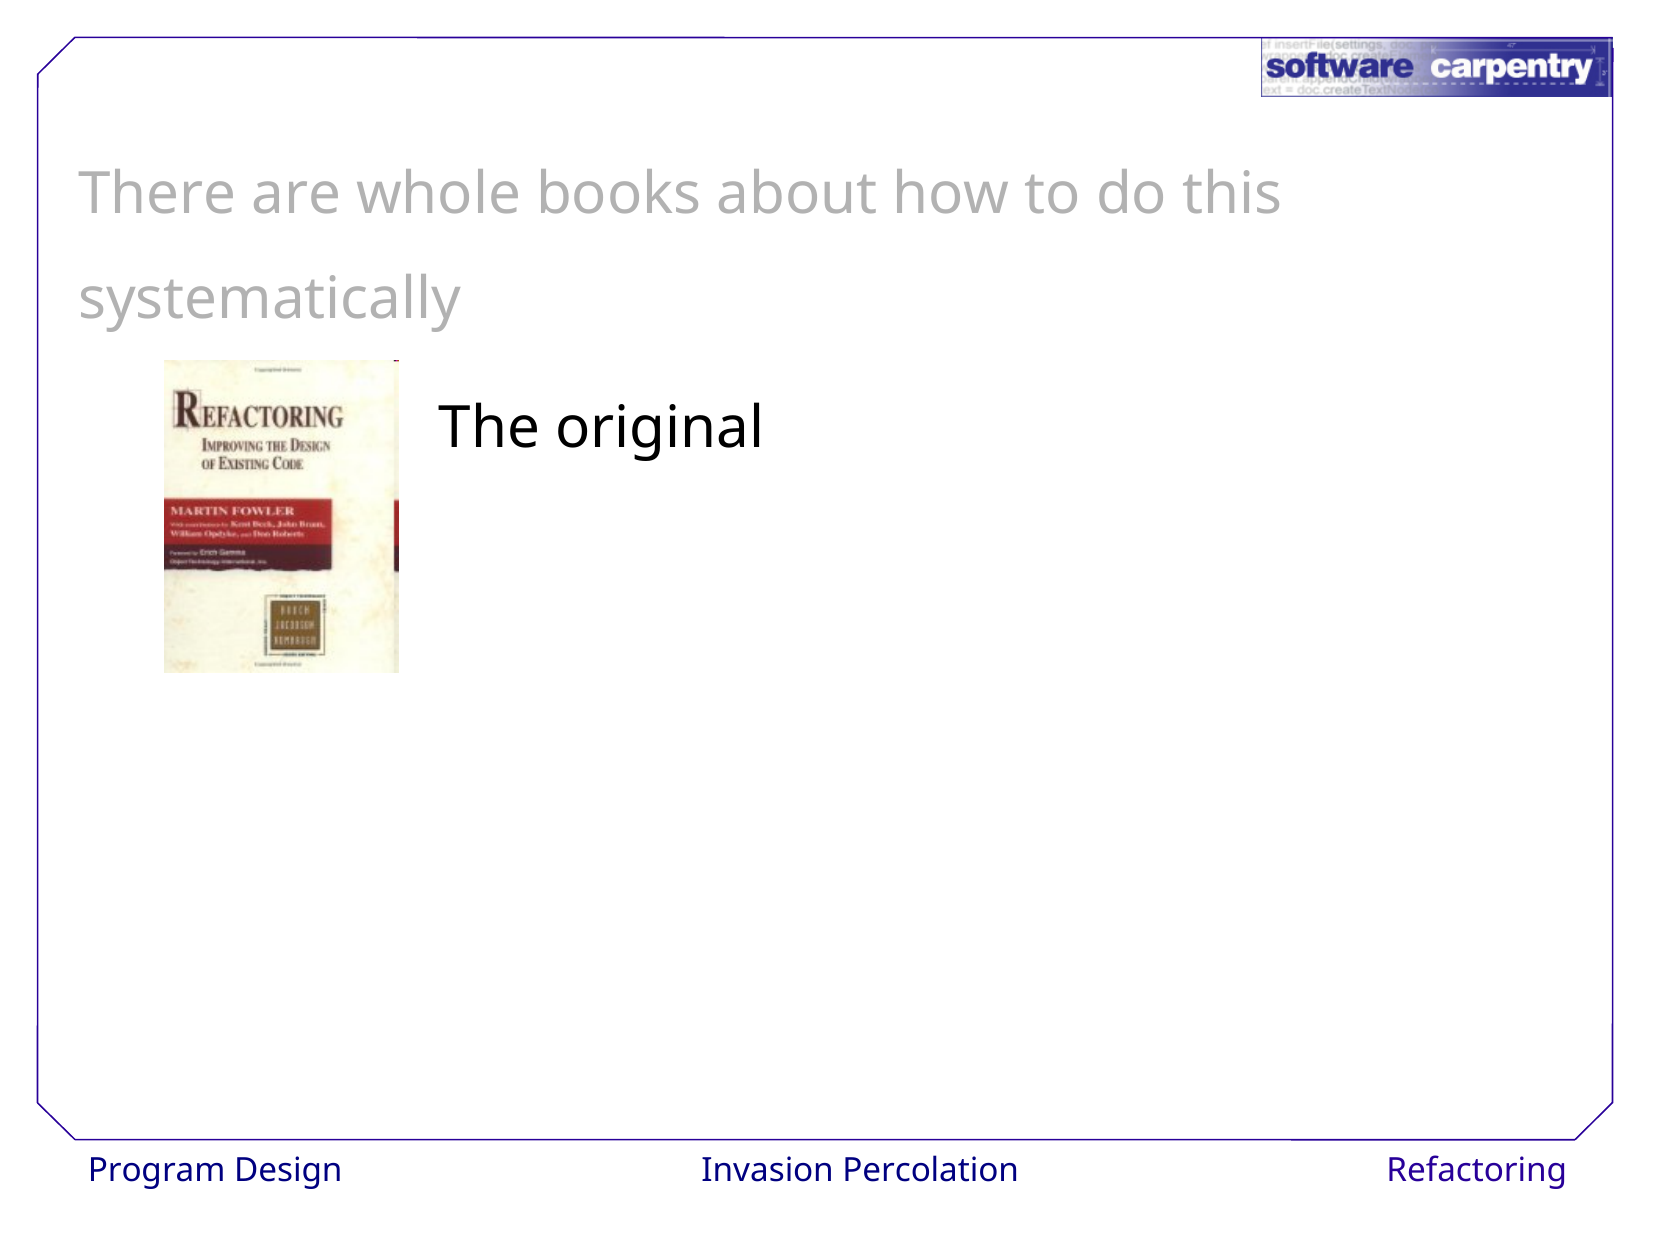

There are whole books about how to do this
systematically
The original